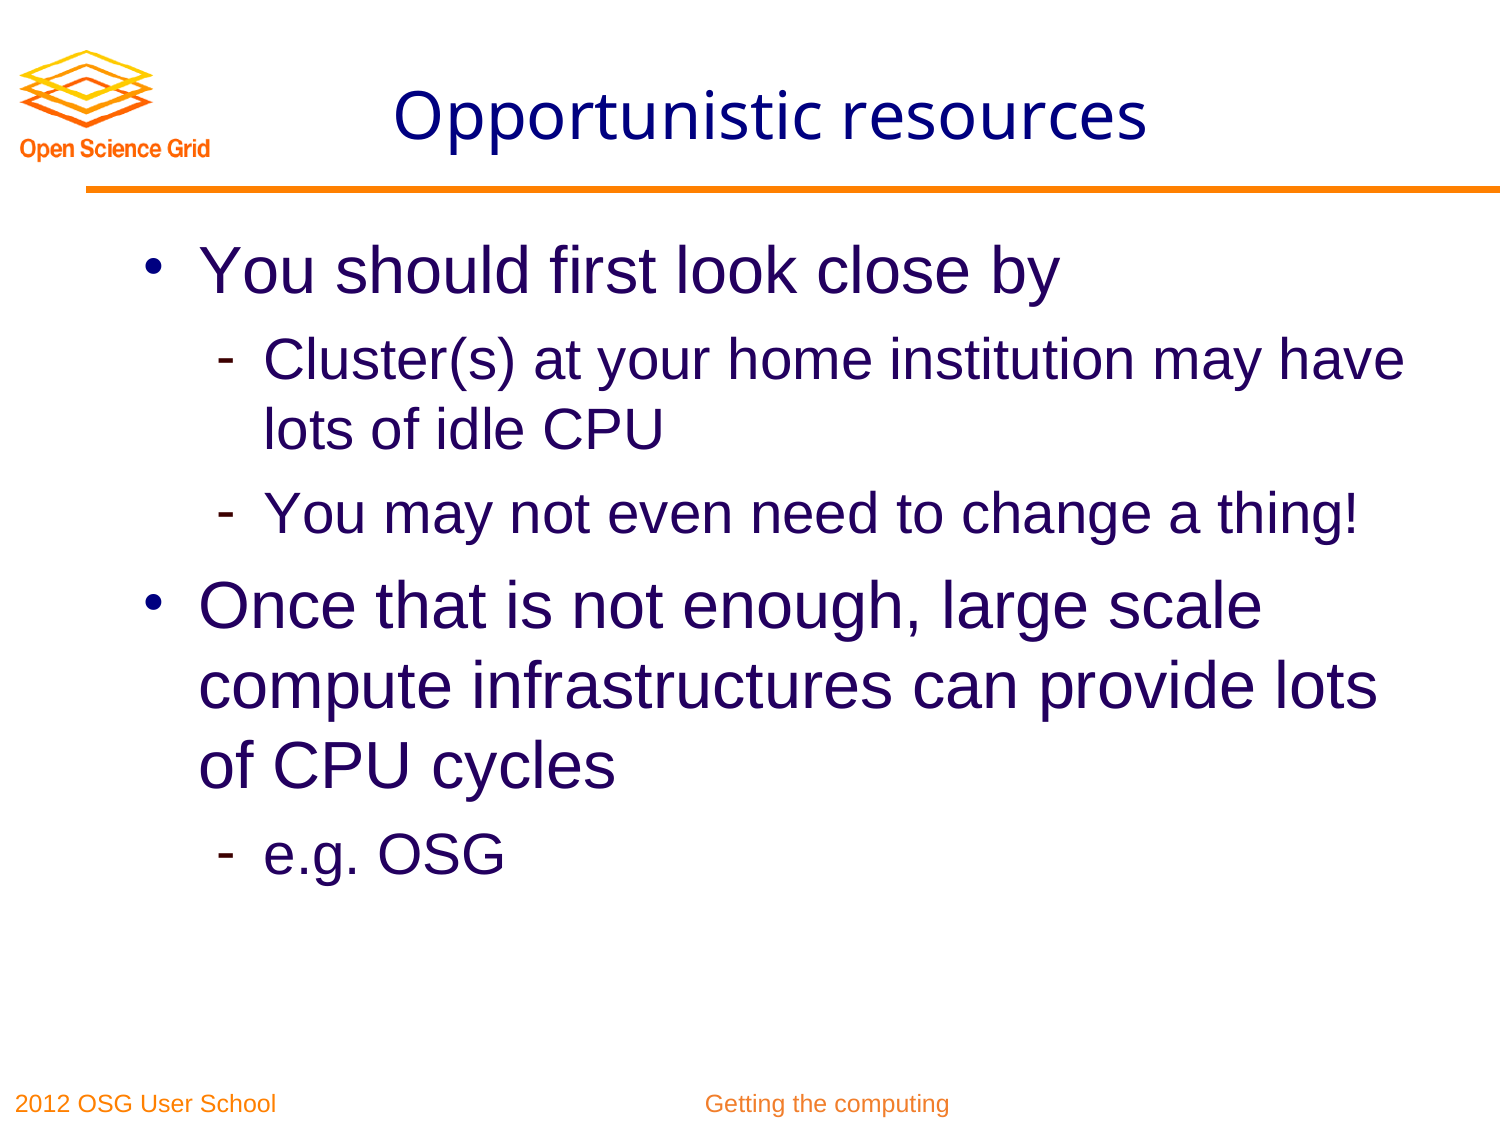

# Opportunistic resources
You should first look close by
Cluster(s) at your home institution may have lots of idle CPU
You may not even need to change a thing!
Once that is not enough, large scale compute infrastructures can provide lots of CPU cycles
e.g. OSG